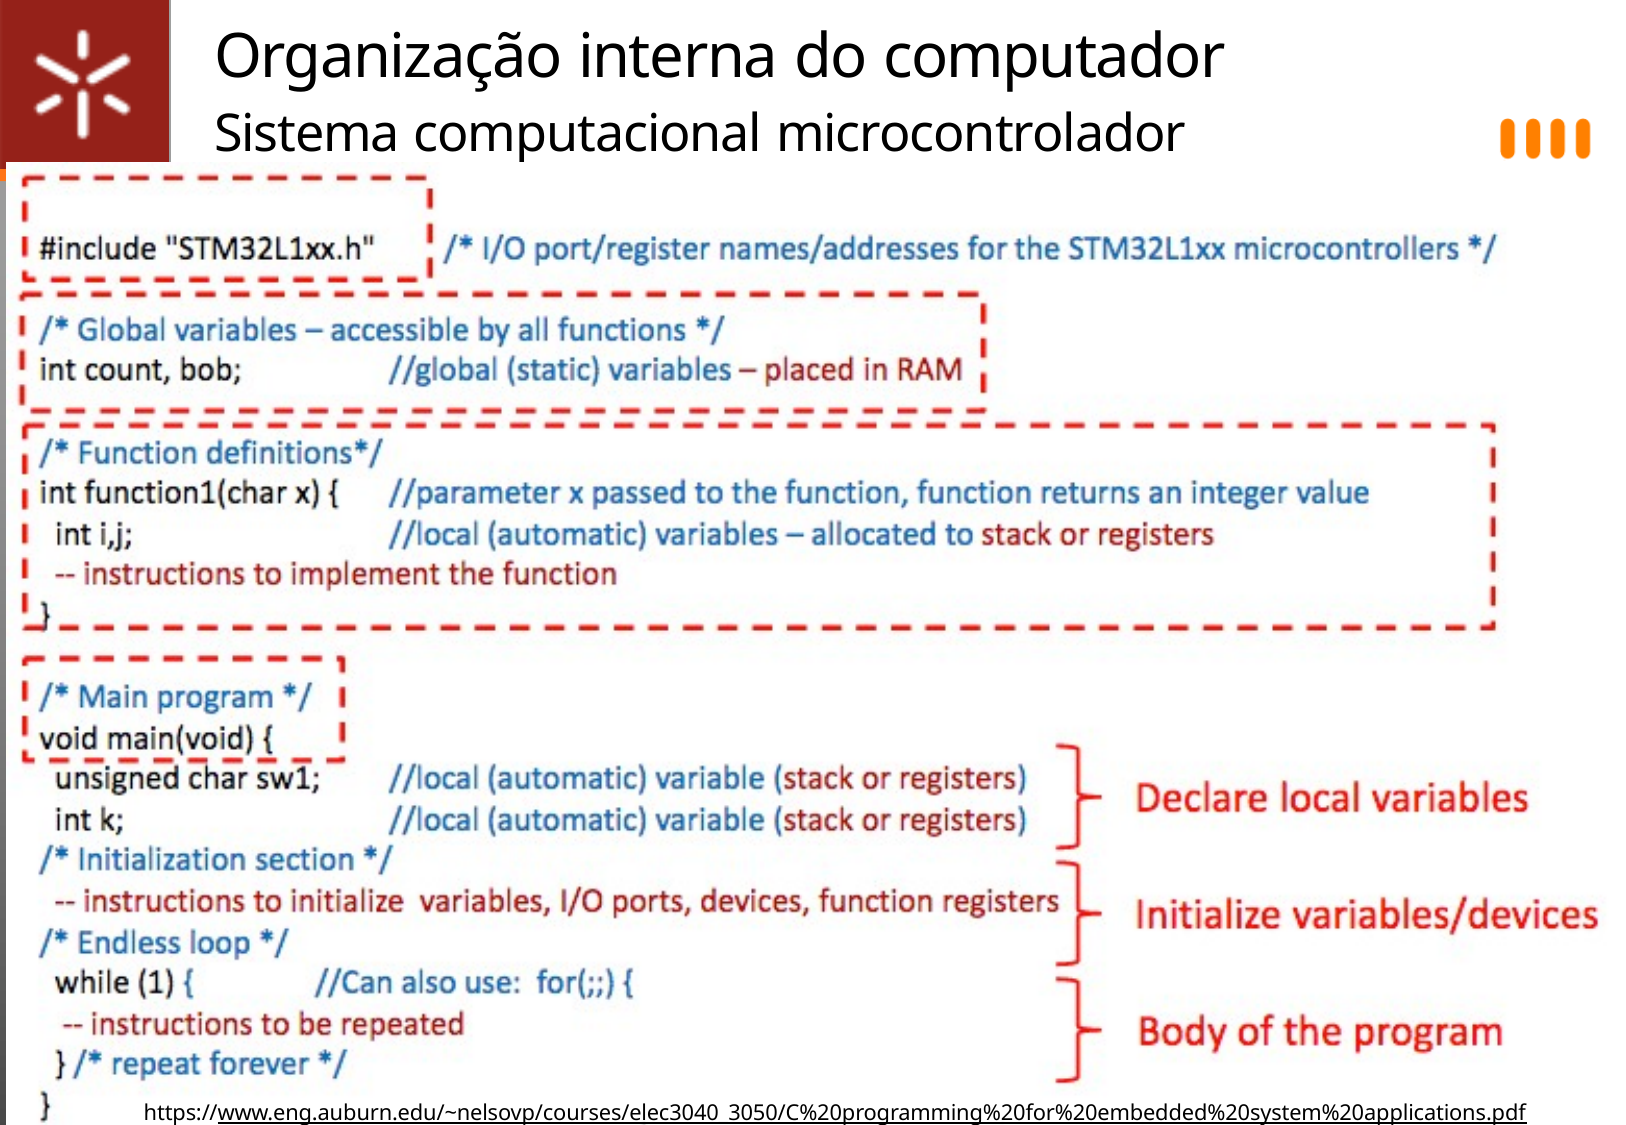

# Organização interna do computador Sistema computacional microcontrolador
	Sistema computacional microcontrolador
	Anatomia de um programa em C
https://www.eng.auburn.edu/~nelsovp/courses/elec3040_3050/C%20programming%20for%20embedded%20system%20applications.pdf